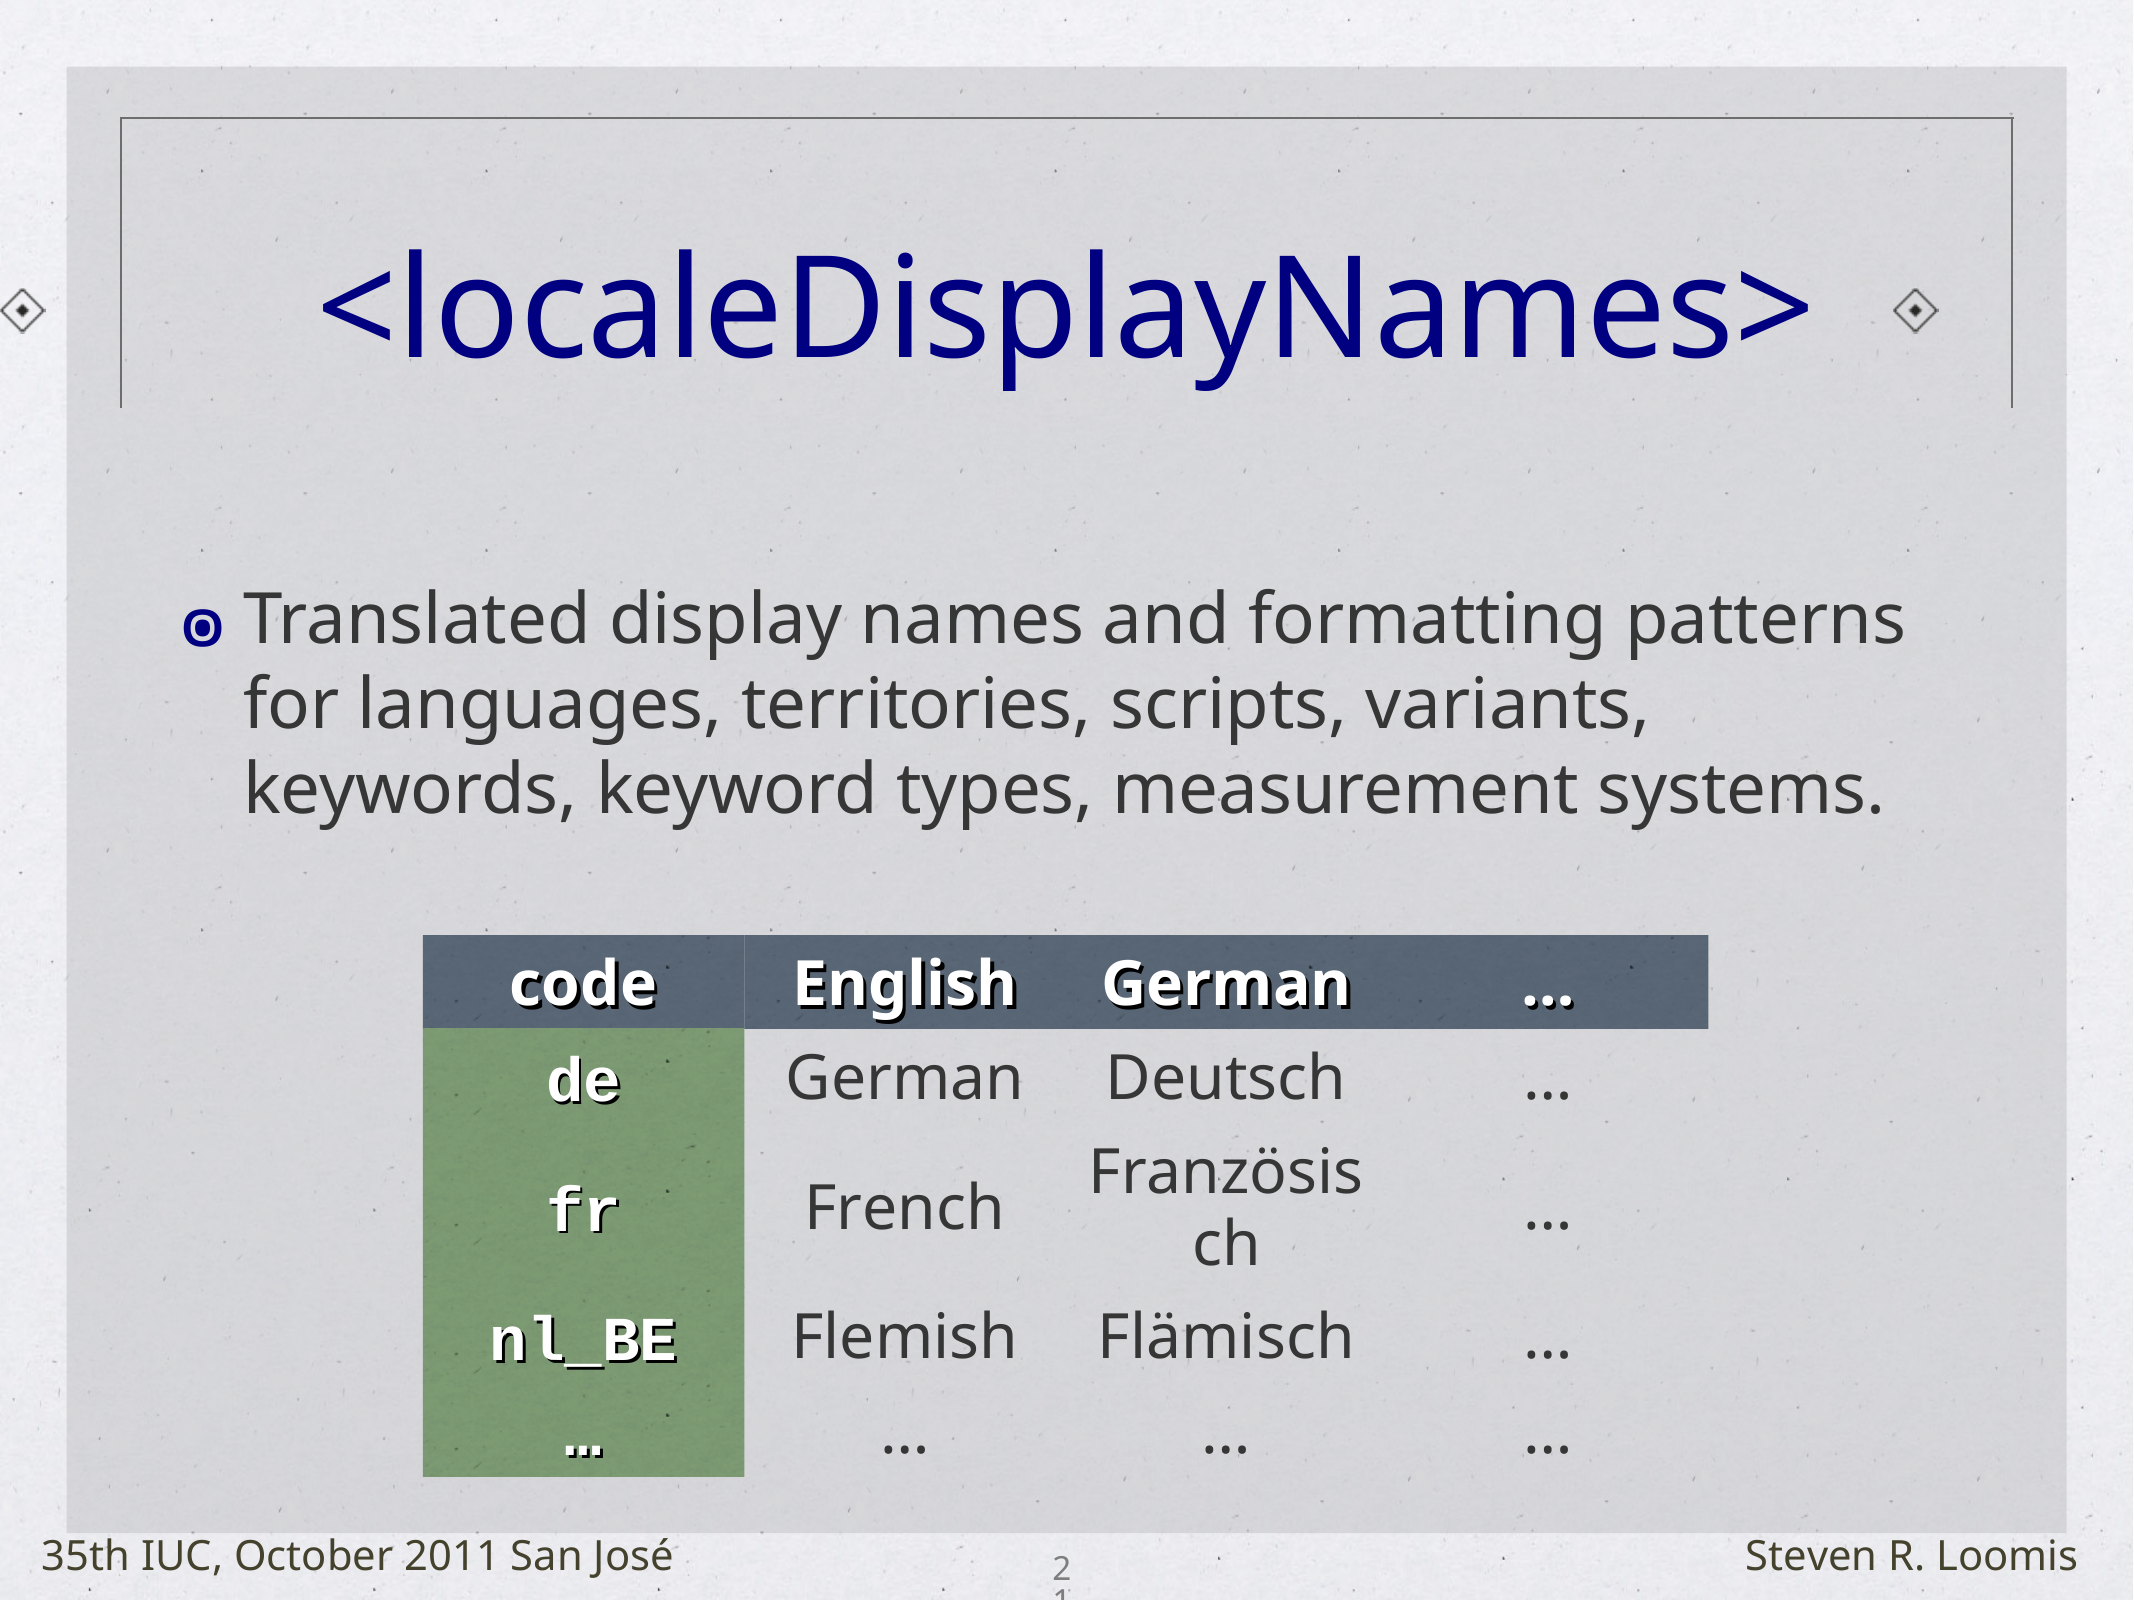

# <localeDisplayNames>
Translated display names and formatting patterns for languages, territories, scripts, variants, keywords, keyword types, measurement systems.
| code | English | German | … |
| --- | --- | --- | --- |
| de | German | Deutsch | … |
| fr | French | Französisch | … |
| nl\_BE | Flemish | Flämisch | … |
| … | … | … | … |
21